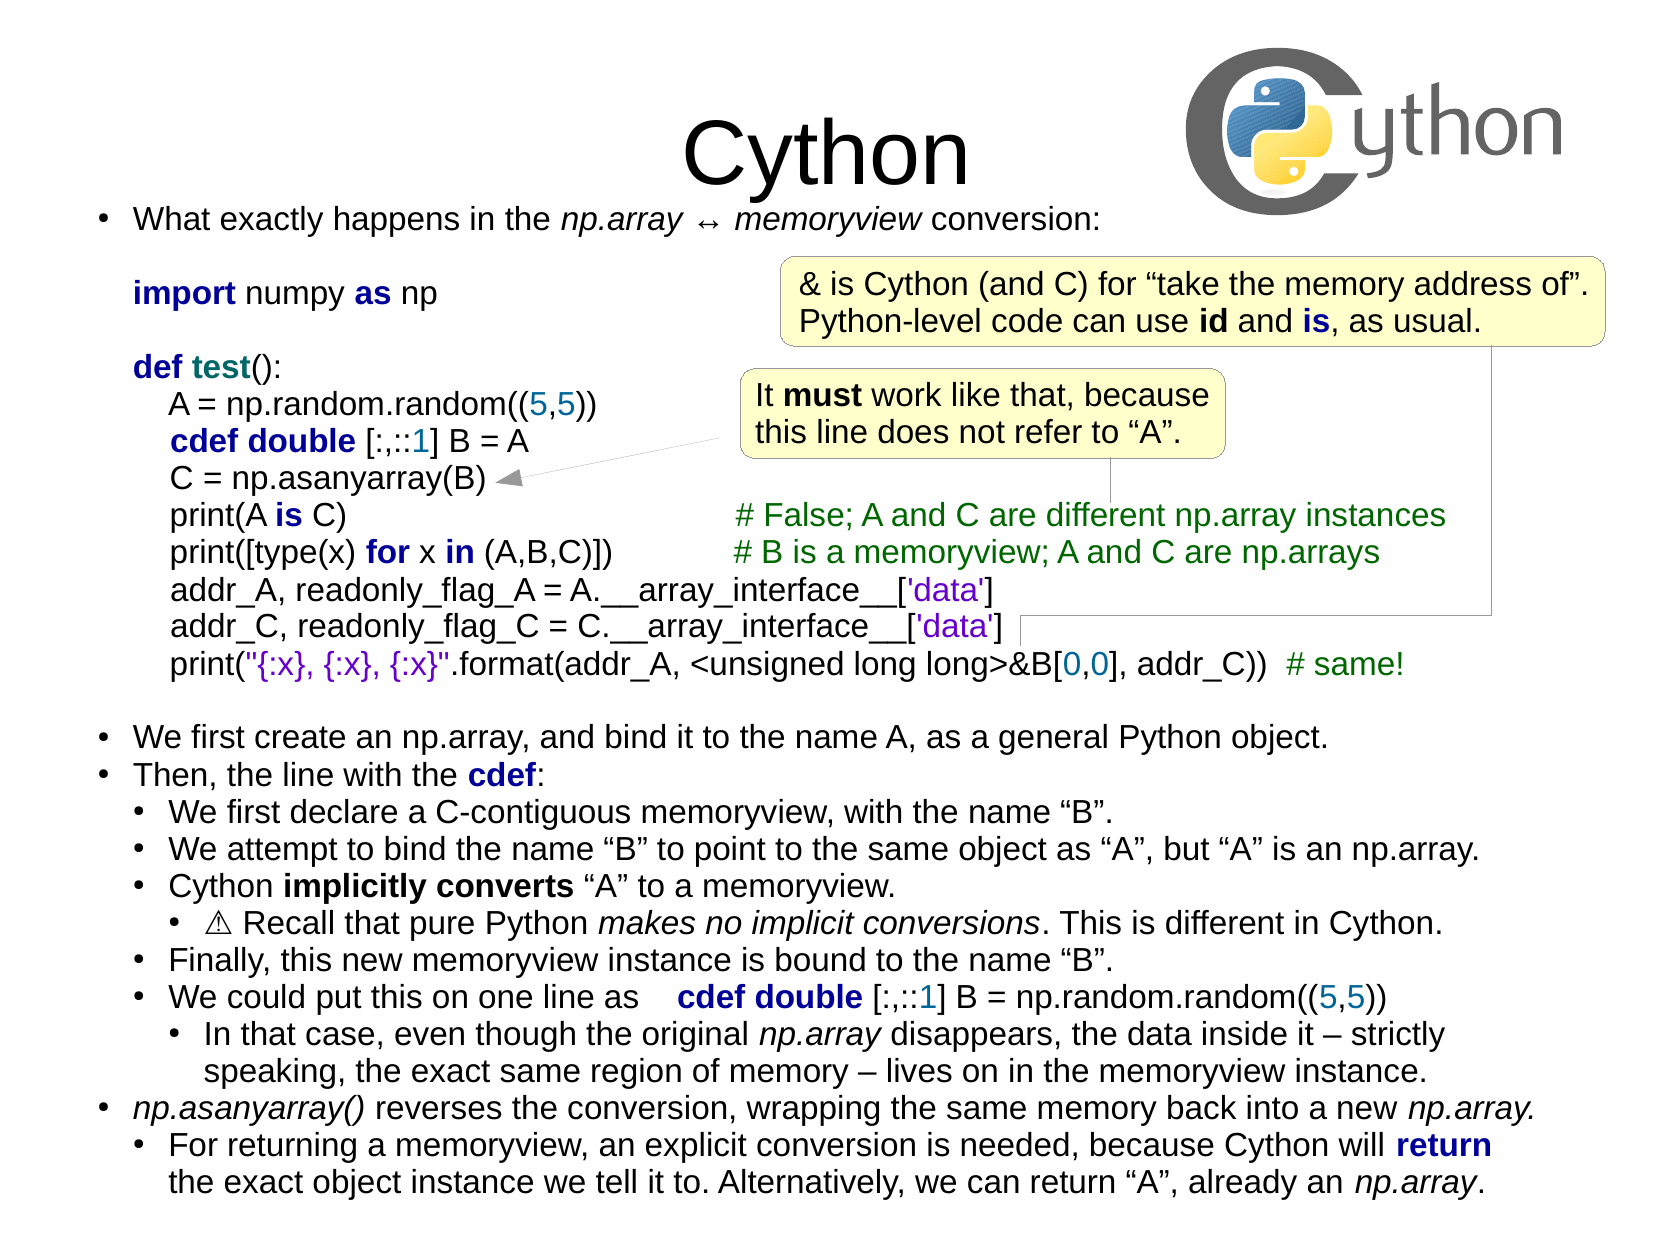

# Cython
What exactly happens in the np.array ↔ memoryview conversion:
import numpy as np
def test():
 A = np.random.random((5,5))
 cdef double [:,::1] B = A
 C = np.asanyarray(B)
 print(A is C) # False; A and C are different np.array instances
 print([type(x) for x in (A,B,C)]) # B is a memoryview; A and C are np.arrays
 addr_A, readonly_flag_A = A.__array_interface__['data']
 addr_C, readonly_flag_C = C.__array_interface__['data']
 print("{:x}, {:x}, {:x}".format(addr_A, <unsigned long long>&B[0,0], addr_C)) # same!
We first create an np.array, and bind it to the name A, as a general Python object.
Then, the line with the cdef:
We first declare a C-contiguous memoryview, with the name “B”.
We attempt to bind the name “B” to point to the same object as “A”, but “A” is an np.array.
Cython implicitly converts “A” to a memoryview.
⚠ Recall that pure Python makes no implicit conversions. This is different in Cython.
Finally, this new memoryview instance is bound to the name “B”.
We could put this on one line as cdef double [:,::1] B = np.random.random((5,5))
In that case, even though the original np.array disappears, the data inside it – strictly speaking, the exact same region of memory – lives on in the memoryview instance.
np.asanyarray() reverses the conversion, wrapping the same memory back into a new np.array.
For returning a memoryview, an explicit conversion is needed, because Cython will return the exact object instance we tell it to. Alternatively, we can return “A”, already an np.array.
& is Cython (and C) for “take the memory address of”.
Python-level code can use id and is, as usual.
It must work like that, because
this line does not refer to “A”.